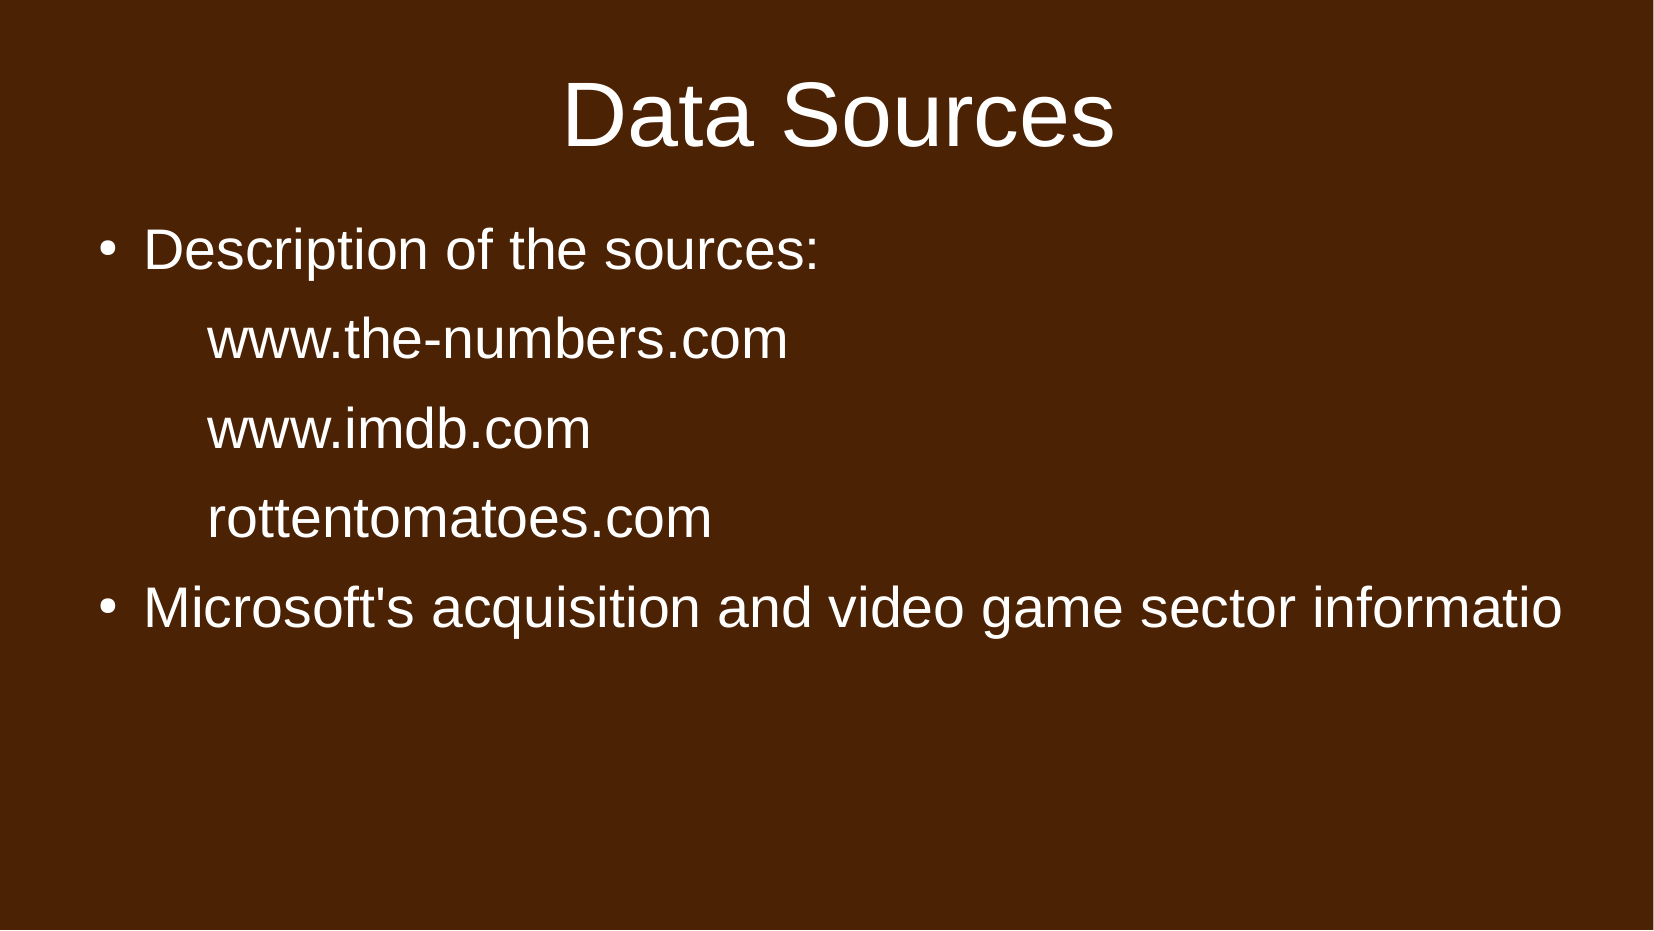

# Data Sources
Description of the sources:
 www.the-numbers.com
 www.imdb.com
 rottentomatoes.com
Microsoft's acquisition and video game sector informatio